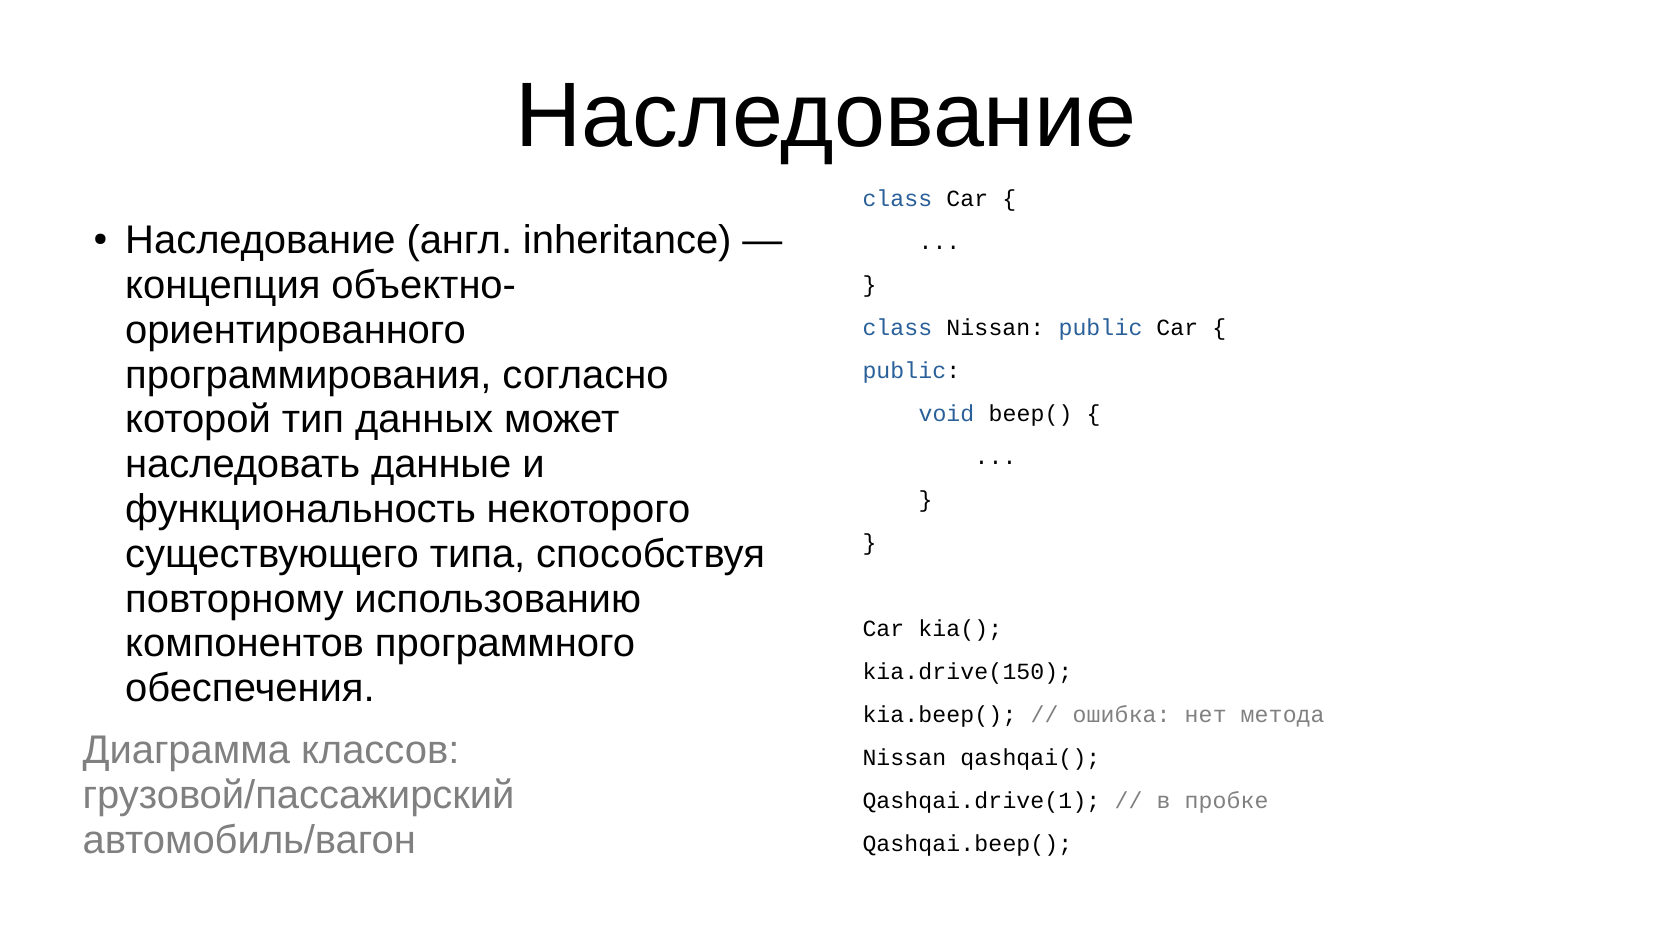

# Наследование
class Car {
 ...
}
class Nissan: public Car {
public:
 void beep() {
 ...
 }
}
Car kia();
kia.drive(150);
kia.beep(); // ошибка: нет метода
Nissan qashqai();
Qashqai.drive(1); // в пробке
Qashqai.beep();
Наследование (англ. inheritance) — концепция объектно-ориентированного программирования, согласно которой тип данных может наследовать данные и функциональность некоторого существующего типа, способствуя повторному использованию компонентов программного обеспечения.
Диаграмма классов: грузовой/пассажирский автомобиль/вагон